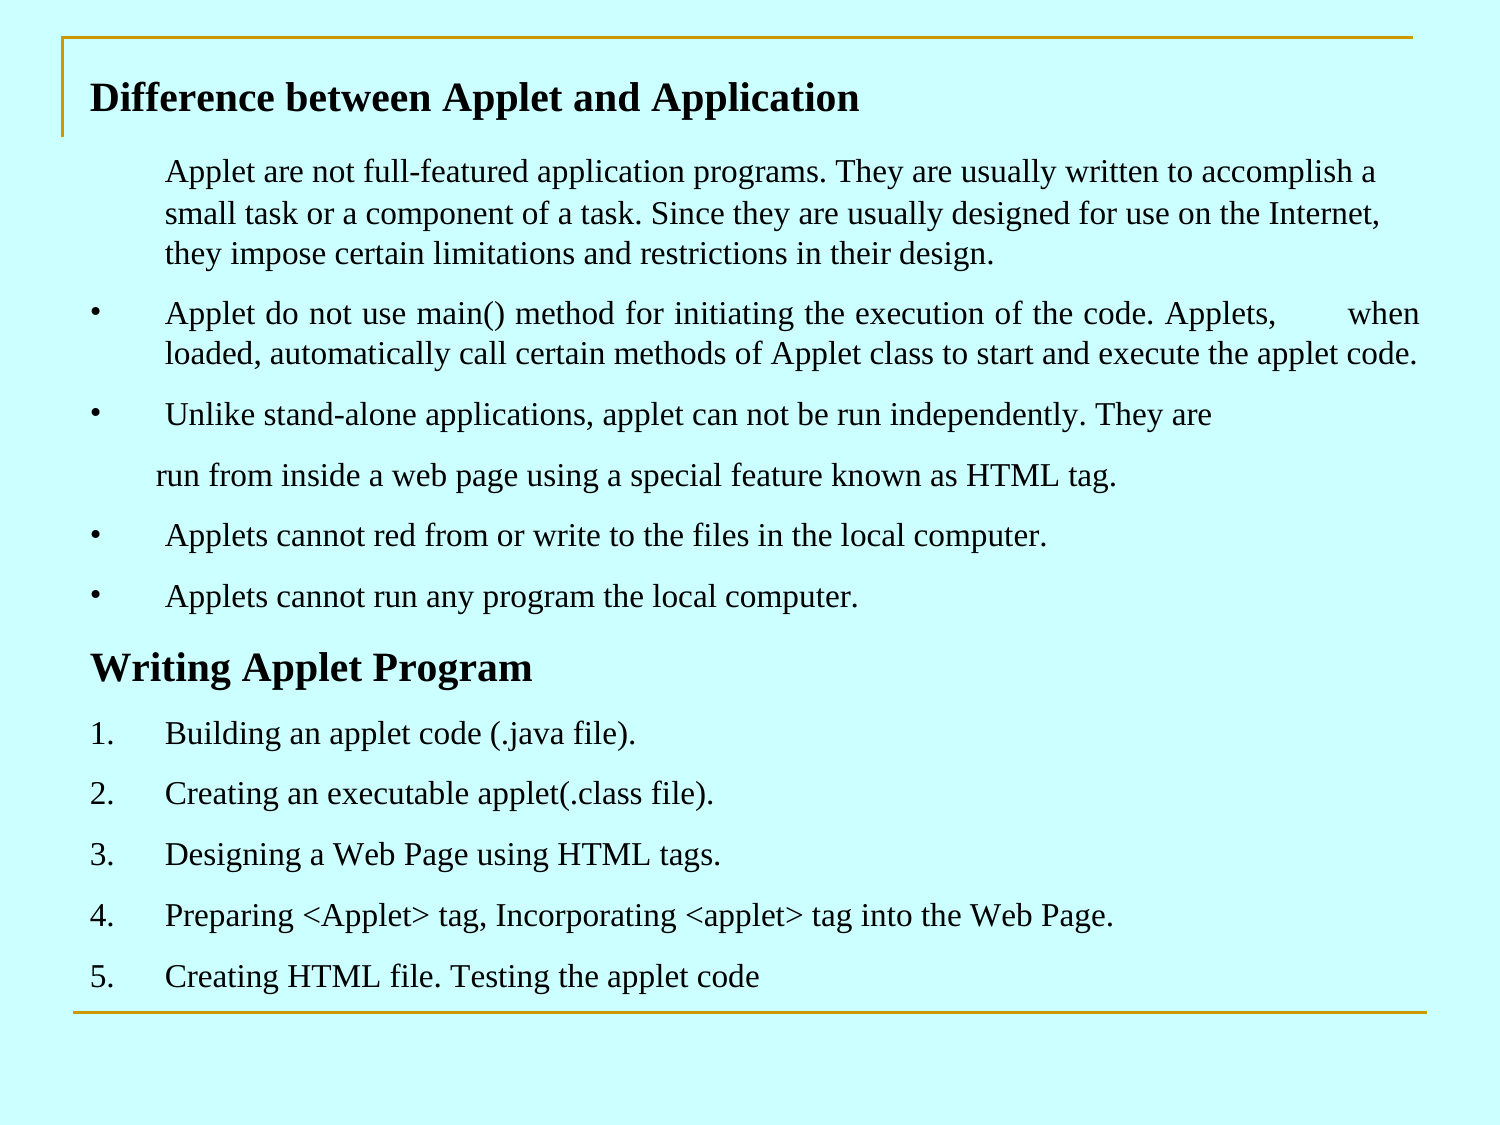

Difference between Applet and Application
	Applet are not full-featured application programs. They are usually written to accomplish a small task or a component of a task. Since they are usually designed for use on the Internet, they impose certain limitations and restrictions in their design.
Applet do not use main() method for initiating the execution of the code. Applets, when loaded, automatically call certain methods of Applet class to start and execute the applet code.
Unlike stand-alone applications, applet can not be run independently. They are
 run from inside a web page using a special feature known as HTML tag.
Applets cannot red from or write to the files in the local computer.
Applets cannot run any program the local computer.
Writing Applet Program
Building an applet code (.java file).
Creating an executable applet(.class file).
Designing a Web Page using HTML tags.
Preparing <Applet> tag, Incorporating <applet> tag into the Web Page.
5. 	Creating HTML file. Testing the applet code